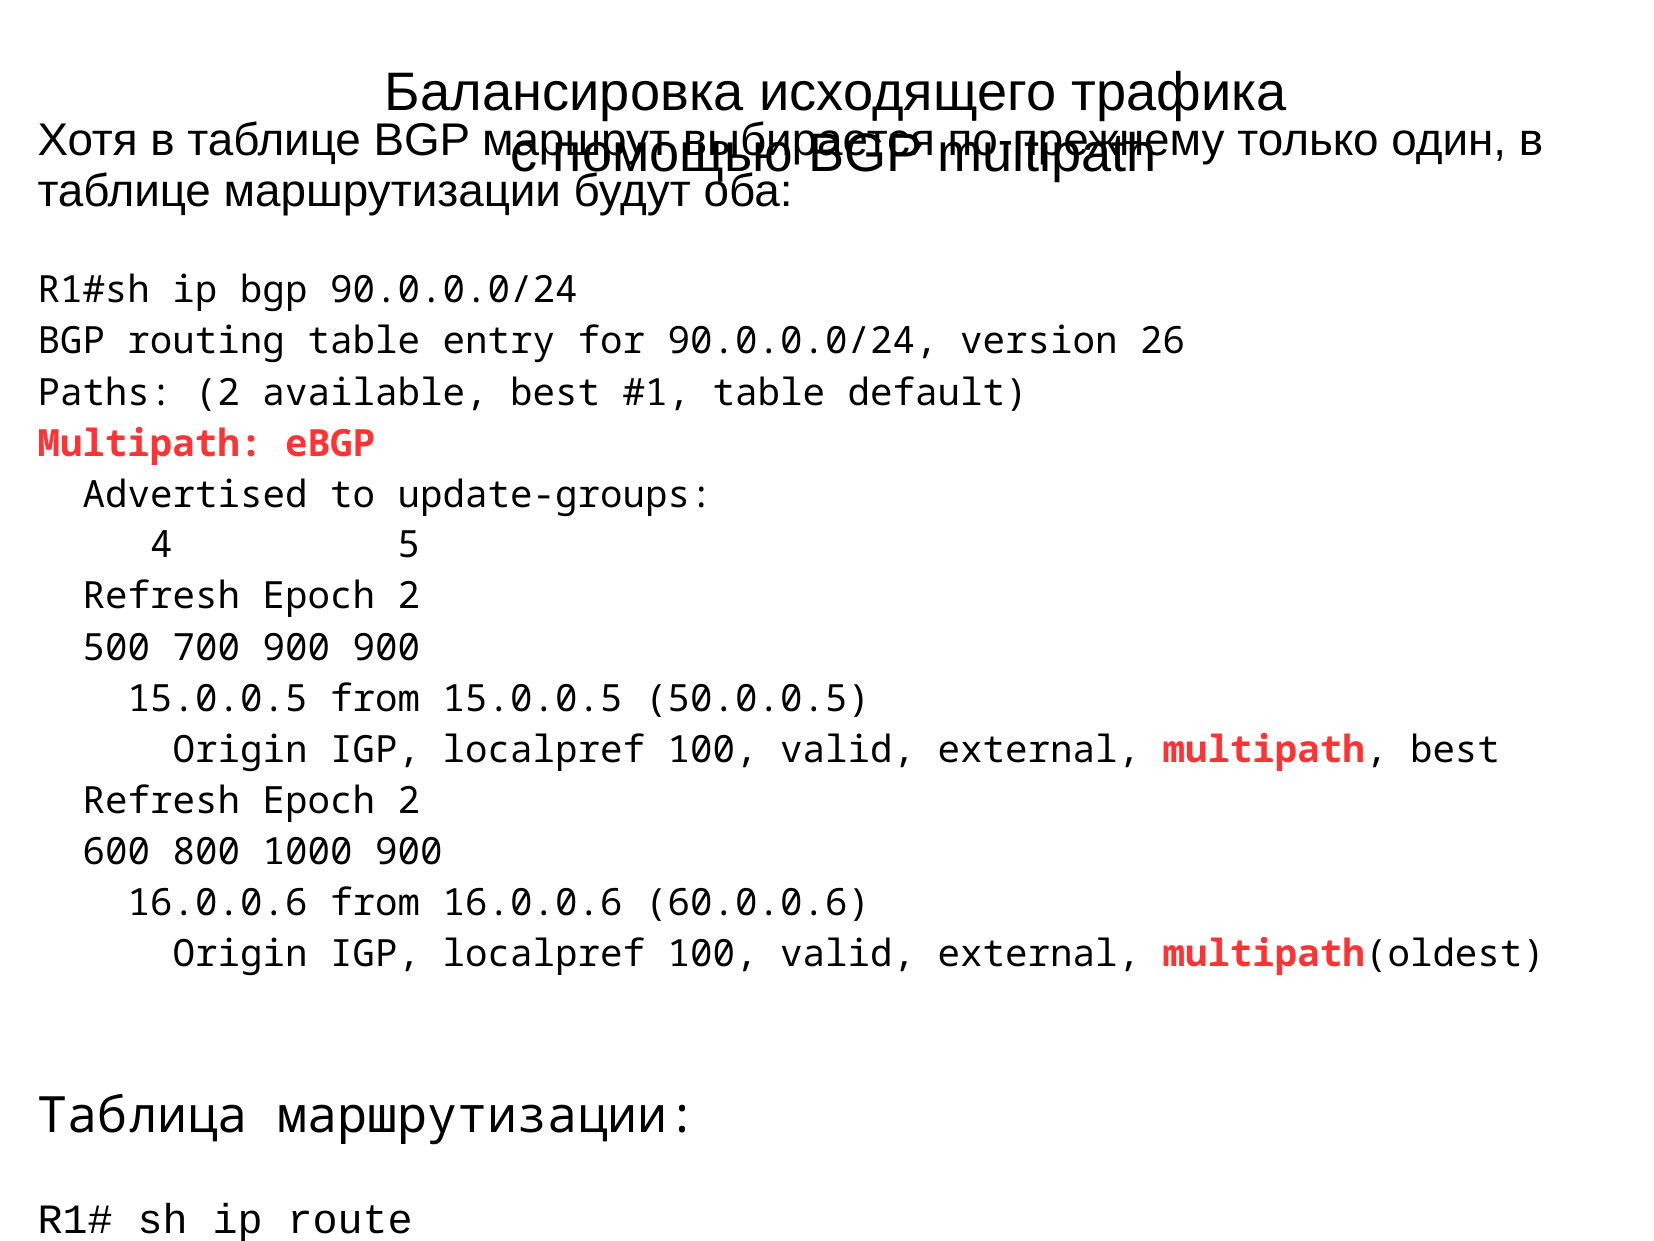

Балансировка исходящего трафика
 с помощью BGP multipath
# Хотя в таблице BGP маршрут выбирается по-прежнему только один, в таблице маршрутизации будут оба:
R1#sh ip bgp 90.0.0.0/24
BGP routing table entry for 90.0.0.0/24, version 26
Paths: (2 available, best #1, table default)
Multipath: eBGP
 Advertised to update-groups:
 4 5
 Refresh Epoch 2
 500 700 900 900
 15.0.0.5 from 15.0.0.5 (50.0.0.5)
 Origin IGP, localpref 100, valid, external, multipath, best
 Refresh Epoch 2
 600 800 1000 900
 16.0.0.6 from 16.0.0.6 (60.0.0.6)
 Origin IGP, localpref 100, valid, external, multipath(oldest)
Таблица маршрутизации:
R1# sh ip route
B 90.0.0.0 [20/0] via 16.0.0.6, 00:03:50
 [20/0] via 15.0.0.5, 00:03:50